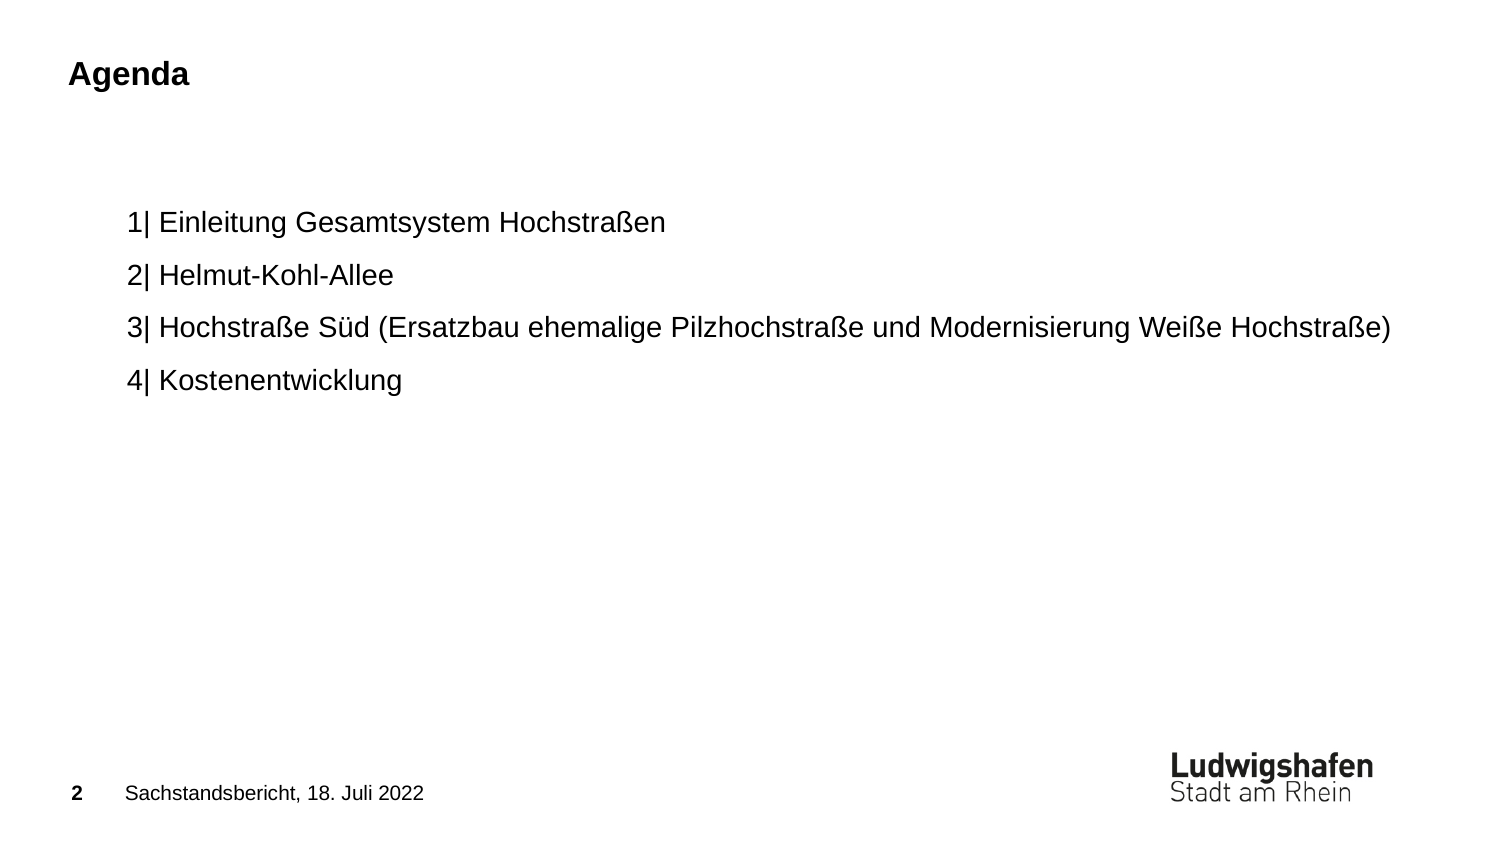

Agenda
1| Einleitung Gesamtsystem Hochstraßen
2| Helmut-Kohl-Allee
3| Hochstraße Süd (Ersatzbau ehemalige Pilzhochstraße und Modernisierung Weiße Hochstraße)
4| Kostenentwicklung